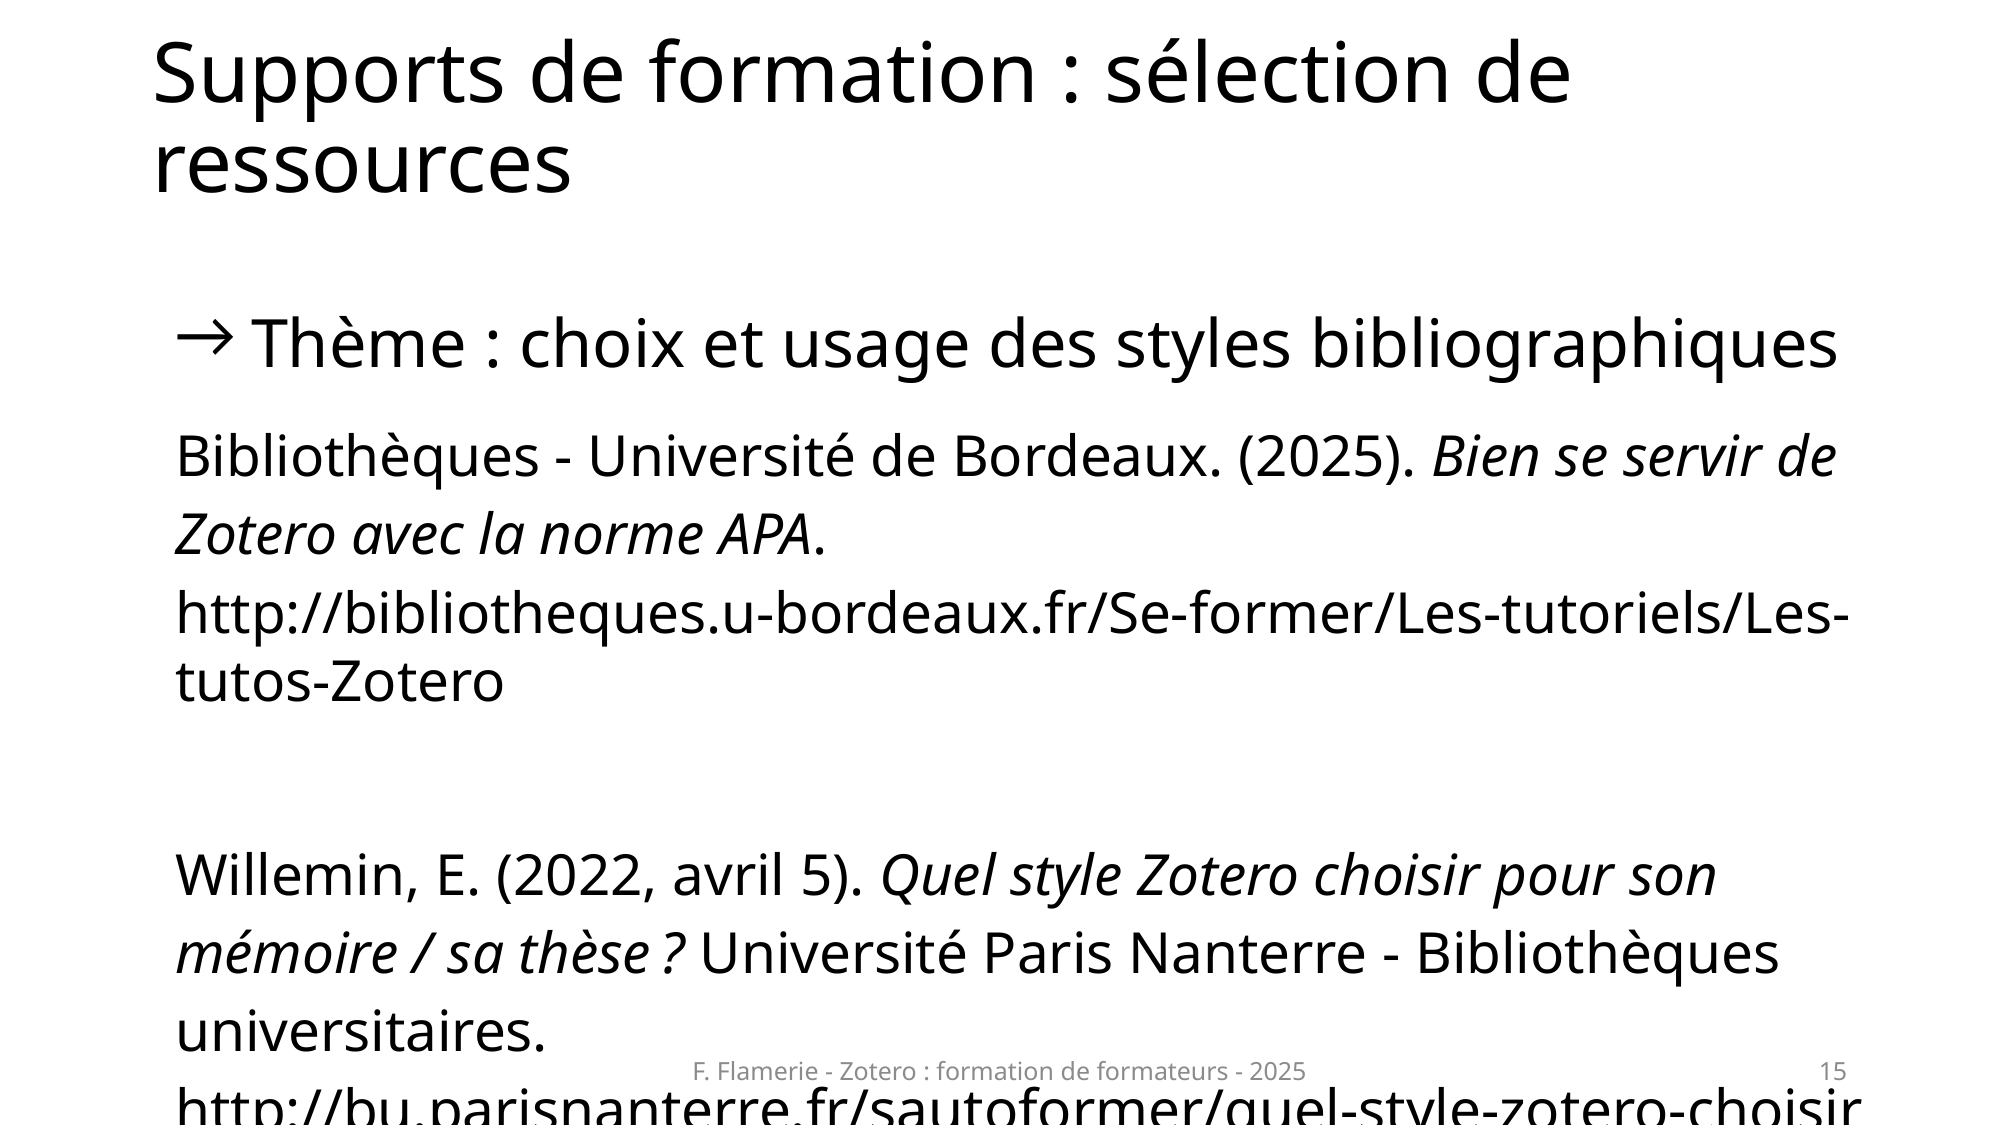

# Supports de formation : sélection de ressources
 Thème : choix et usage des styles bibliographiques
Bibliothèques - Université de Bordeaux. (2025). Bien se servir de Zotero avec la norme APA. http://bibliotheques.u-bordeaux.fr/Se-former/Les-tutoriels/Les-tutos-Zotero
Willemin, E. (2022, avril 5). Quel style Zotero choisir pour son mémoire / sa thèse ? Université Paris Nanterre - Bibliothèques universitaires. http://bu.parisnanterre.fr/sautoformer/quel-style-zotero-choisir-pour-son-memoire-sa-these
F. Flamerie - Zotero : formation de formateurs - 2025
15